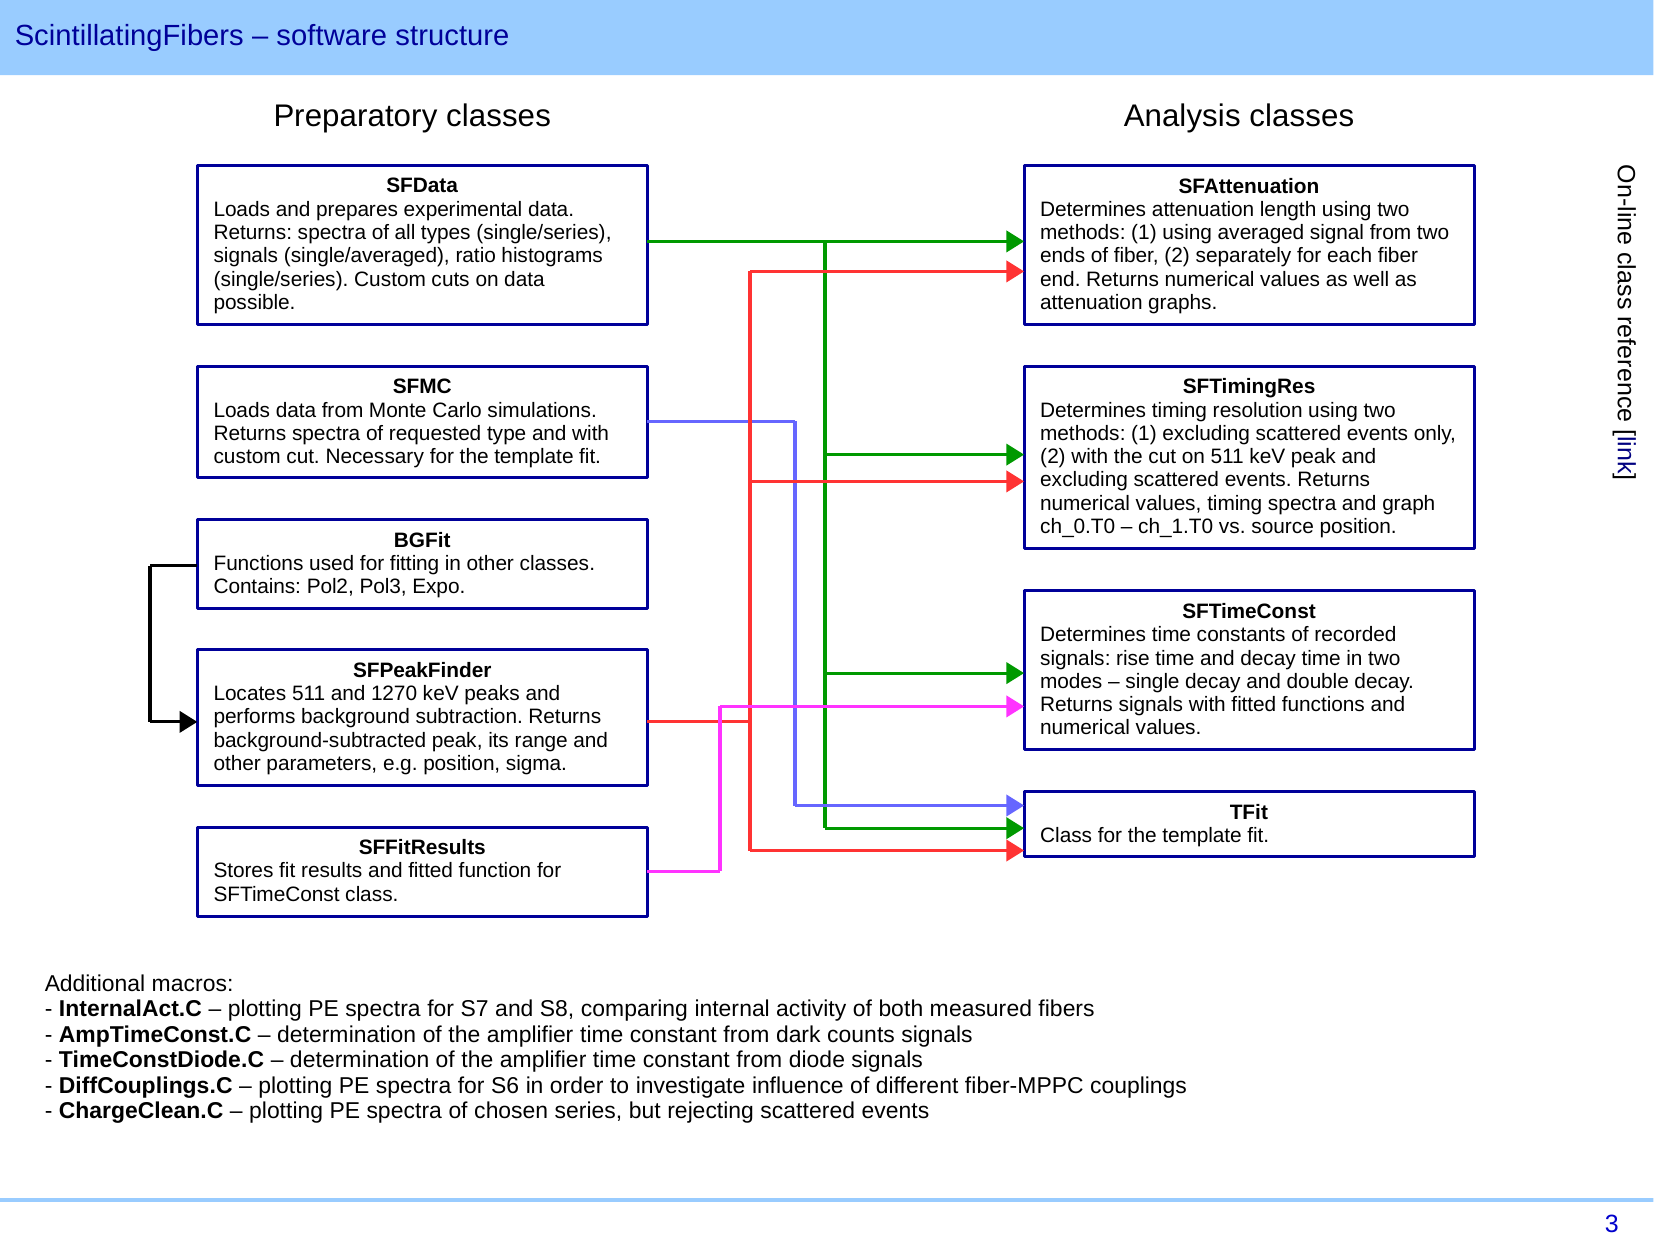

ScintillatingFibers – software structure
Preparatory classes
Analysis classes
SFData
Loads and prepares experimental data. Returns: spectra of all types (single/series), signals (single/averaged), ratio histograms (single/series). Custom cuts on data possible.
SFAttenuation
Determines attenuation length using two methods: (1) using averaged signal from two ends of fiber, (2) separately for each fiber end. Returns numerical values as well as attenuation graphs.
SFMC
Loads data from Monte Carlo simulations. Returns spectra of requested type and with custom cut. Necessary for the template fit.
SFTimingRes
Determines timing resolution using two methods: (1) excluding scattered events only, (2) with the cut on 511 keV peak and excluding scattered events. Returns numerical values, timing spectra and graph ch_0.T0 – ch_1.T0 vs. source position.
BGFit
Functions used for fitting in other classes. Contains: Pol2, Pol3, Expo.
On-line class reference [link]
SFTimeConst
Determines time constants of recorded signals: rise time and decay time in two modes – single decay and double decay. Returns signals with fitted functions and numerical values.
SFPeakFinder
Locates 511 and 1270 keV peaks and performs background subtraction. Returns background-subtracted peak, its range and other parameters, e.g. position, sigma.
TFit
Class for the template fit.
SFFitResults
Stores fit results and fitted function for SFTimeConst class.
Additional macros:
- InternalAct.C – plotting PE spectra for S7 and S8, comparing internal activity of both measured fibers
- AmpTimeConst.C – determination of the amplifier time constant from dark counts signals
- TimeConstDiode.C – determination of the amplifier time constant from diode signals
- DiffCouplings.C – plotting PE spectra for S6 in order to investigate influence of different fiber-MPPC couplings
- ChargeClean.C – plotting PE spectra of chosen series, but rejecting scattered events